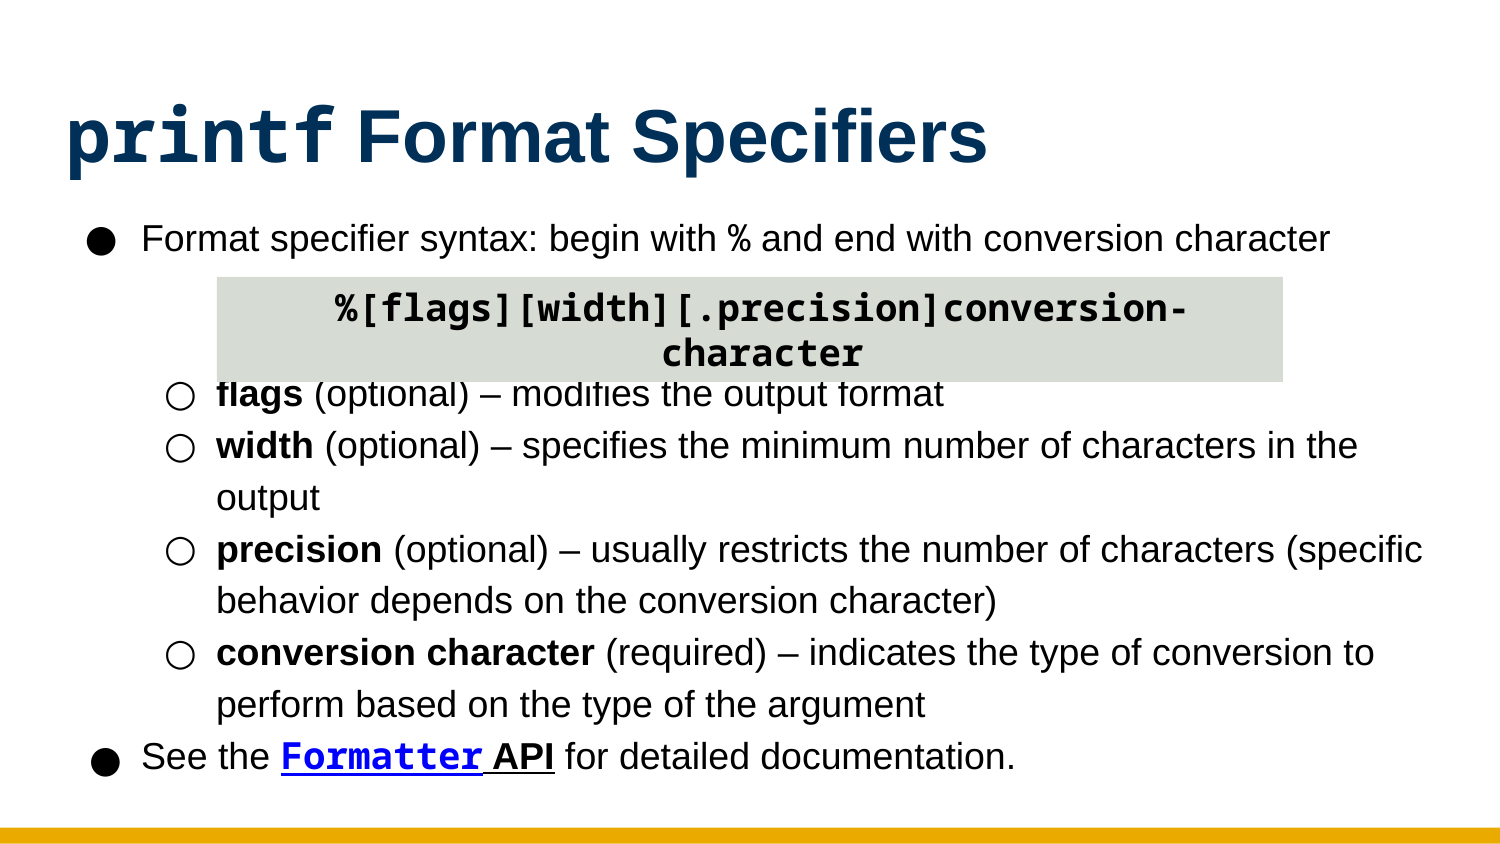

# printf Format Specifiers
Format specifier syntax: begin with % and end with conversion character
flags (optional) – modifies the output format
width (optional) – specifies the minimum number of characters in the output
precision (optional) – usually restricts the number of characters (specific behavior depends on the conversion character)
conversion character (required) – indicates the type of conversion to perform based on the type of the argument
See the Formatter API for detailed documentation.
%[flags][width][.precision]conversion-character